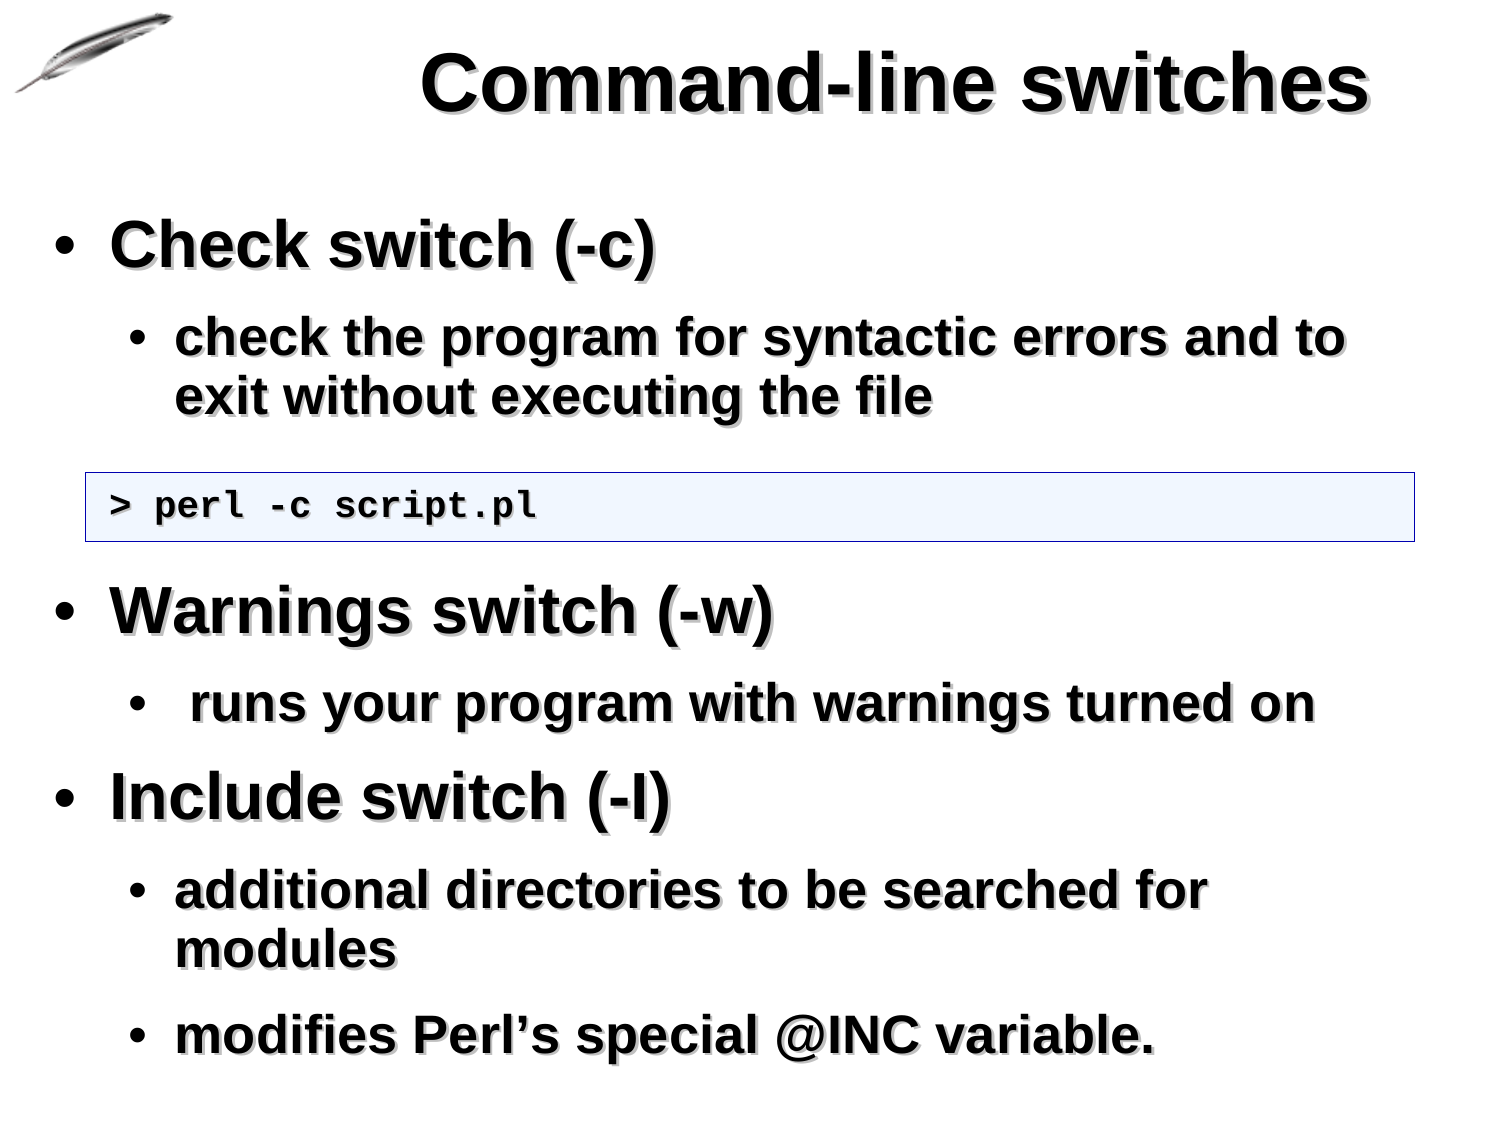

# Command-line switches
Check switch (-c)
check the program for syntactic errors and to exit without executing the file
Warnings switch (-w)
 runs your program with warnings turned on
Include switch (-I)
additional directories to be searched for modules
modiﬁes Perl’s special @INC variable.
> perl -c script.pl